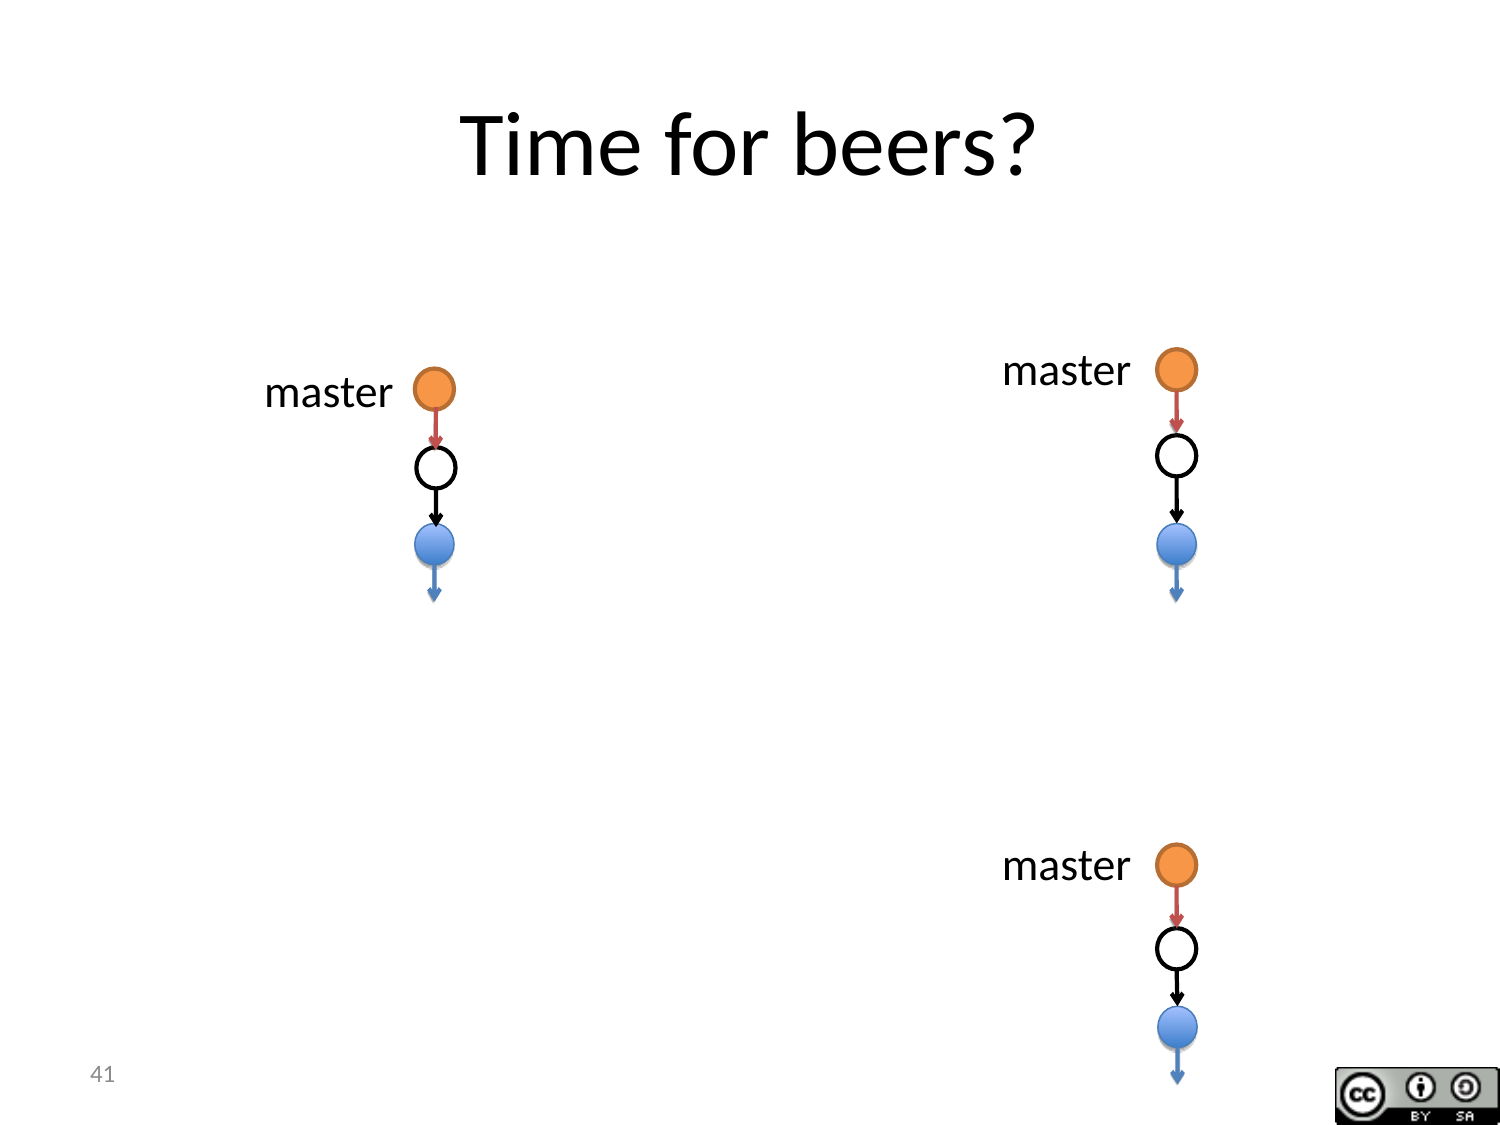

# Time for beers?
master
master
master